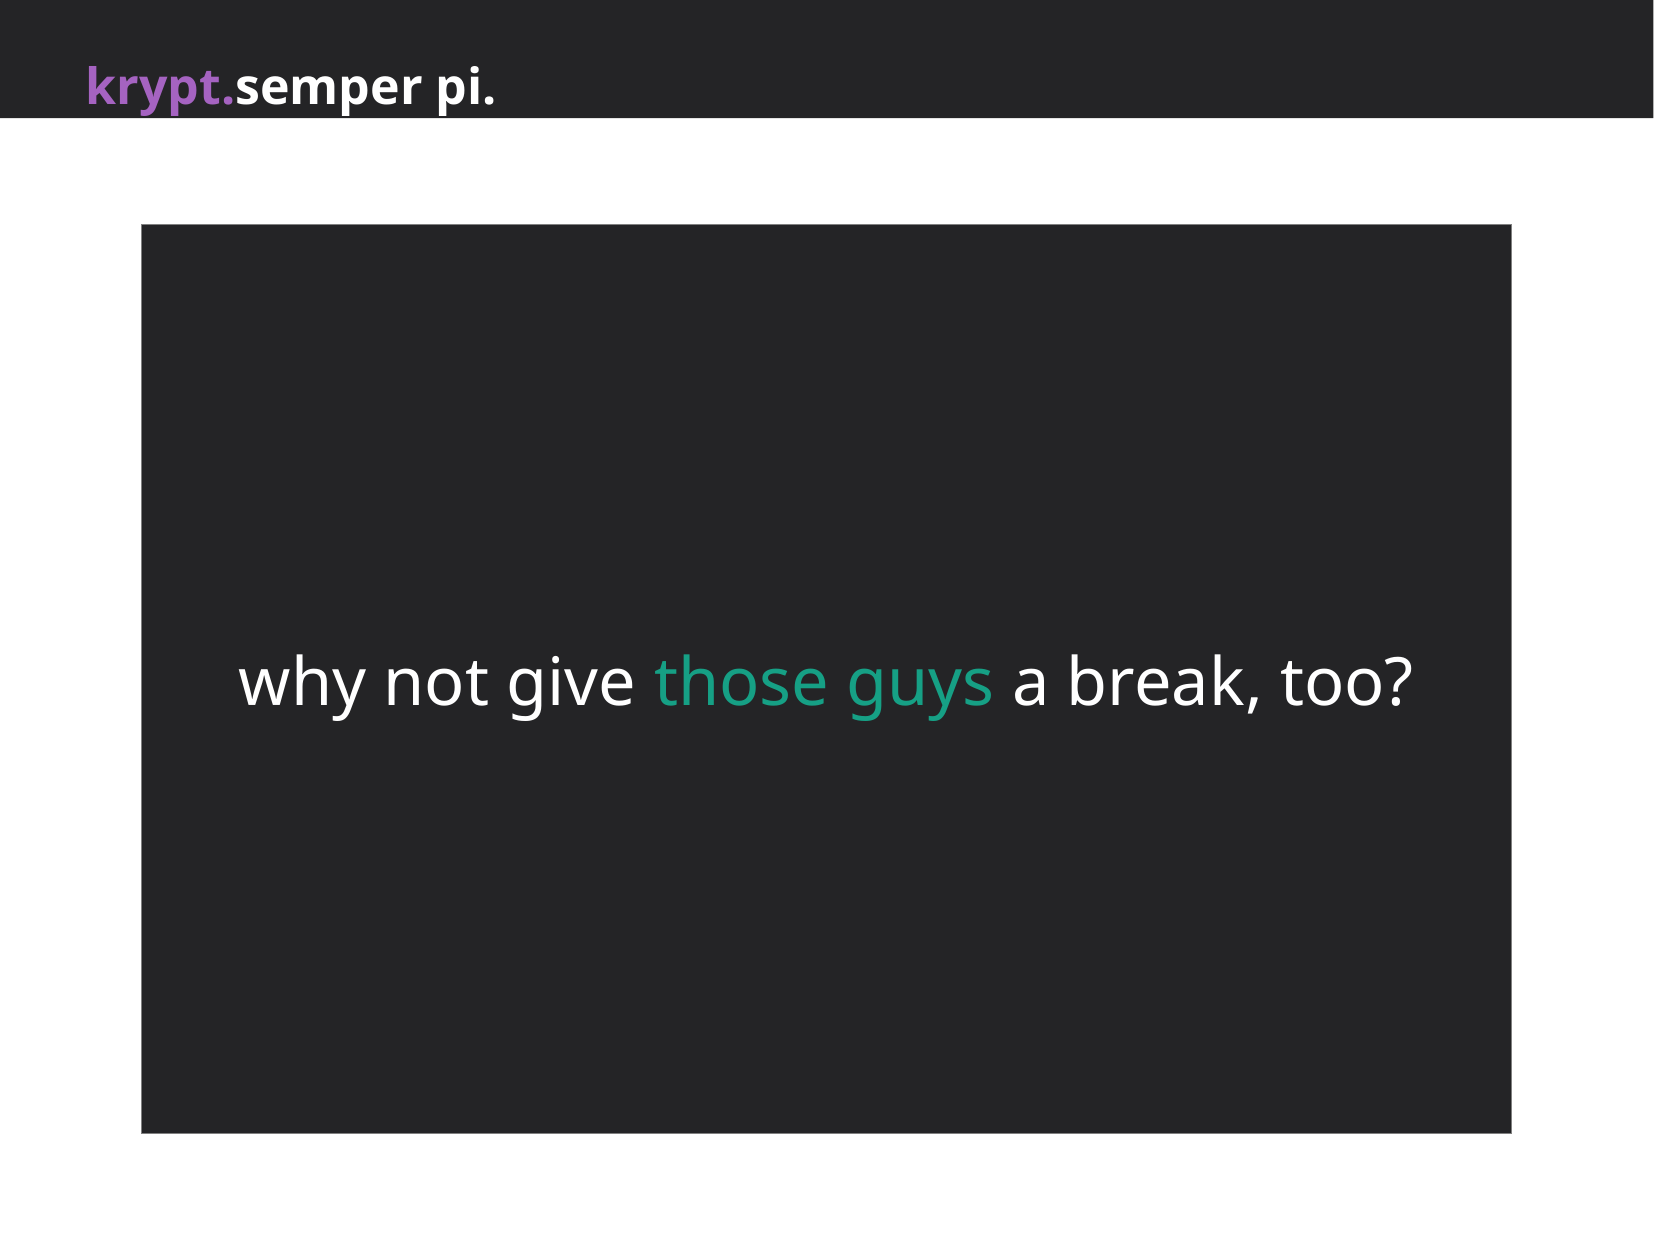

krypt.semper pi.
why not give those guys a break, too?
krypt first of all is a framework